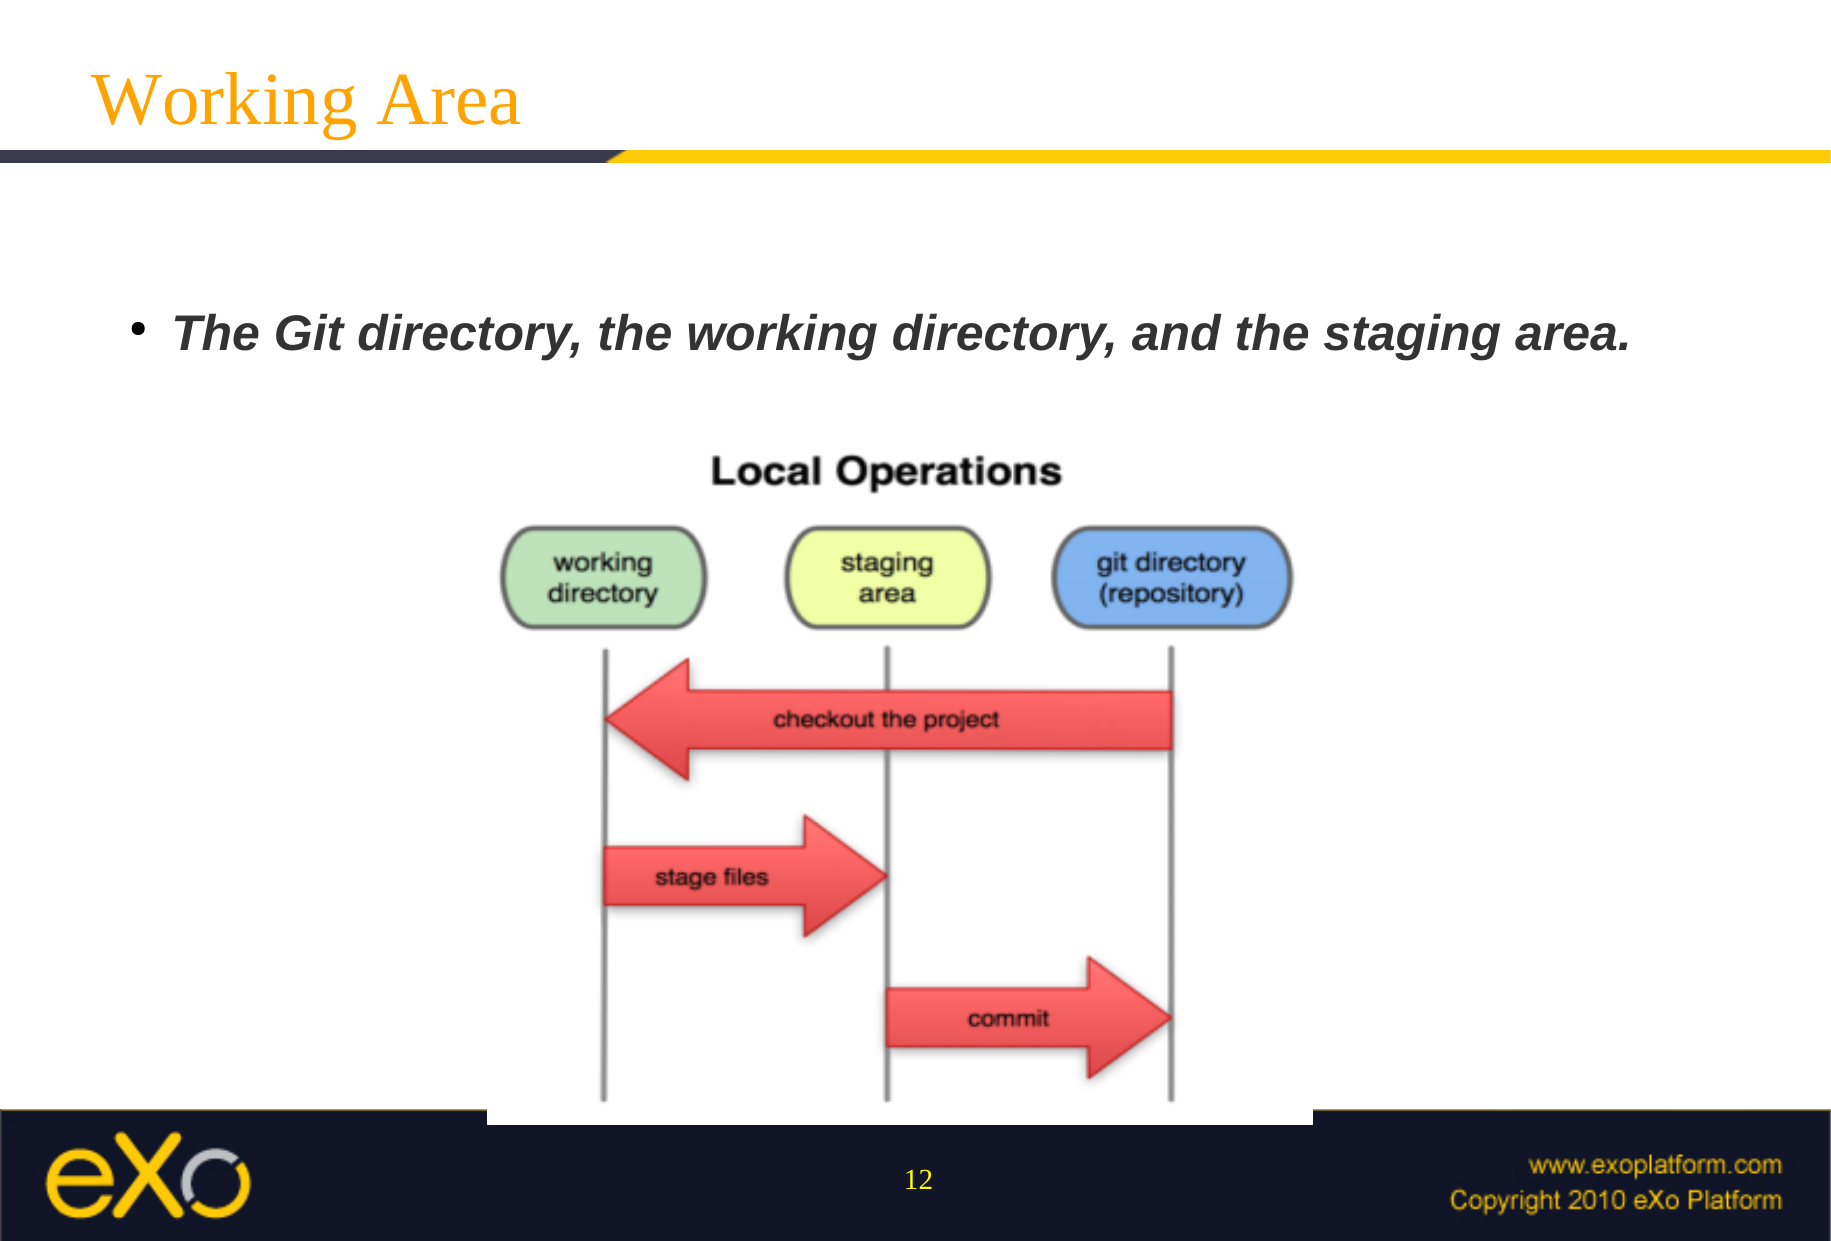

Working Area
# The Git directory, the working directory, and the staging area.